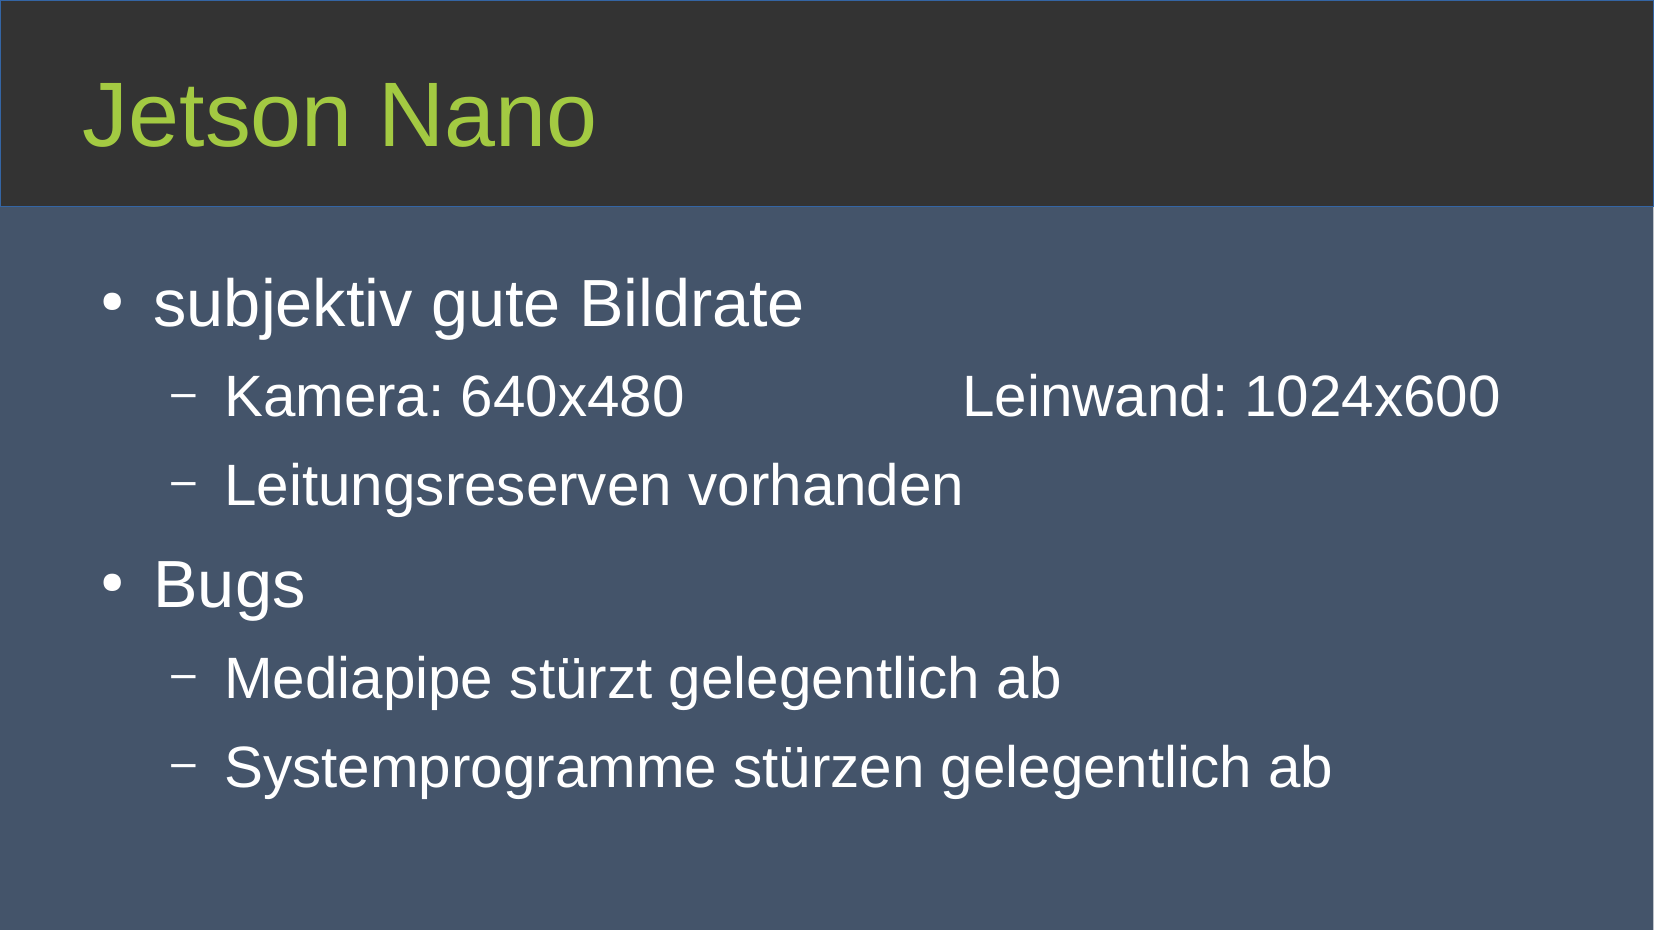

# Jetson Nano
subjektiv gute Bildrate
Kamera: 640x480				Leinwand: 1024x600
Leitungsreserven vorhanden
Bugs
Mediapipe stürzt gelegentlich ab
Systemprogramme stürzen gelegentlich ab